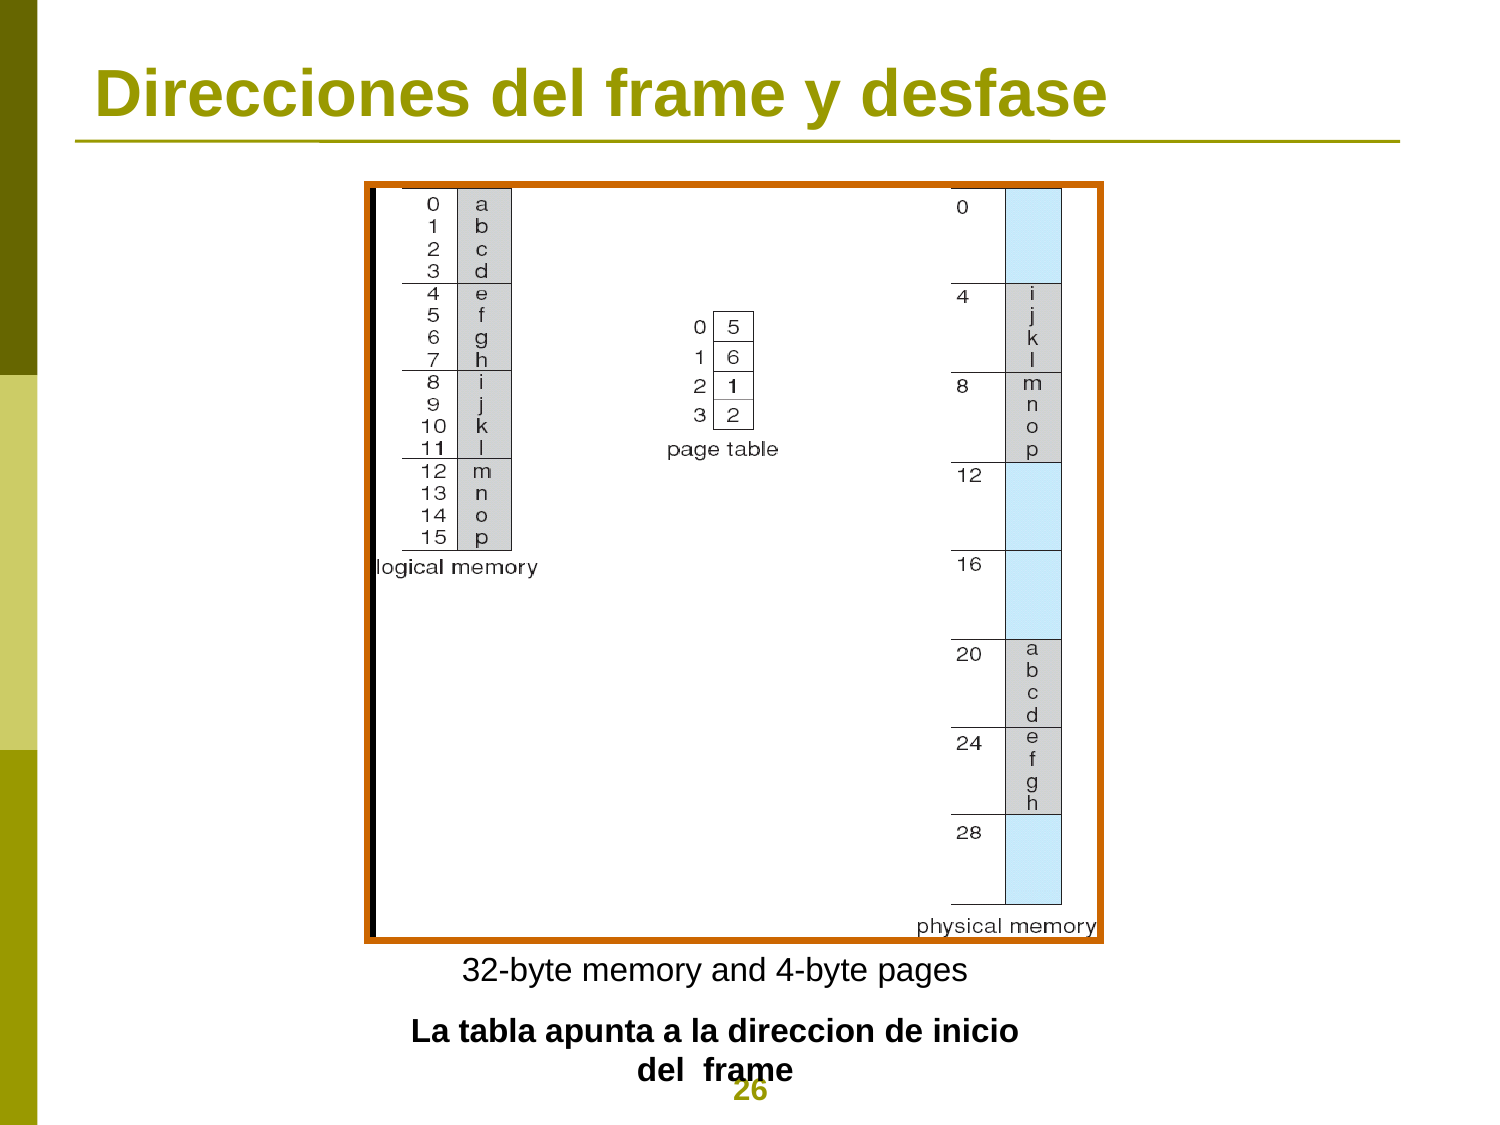

Direcciones del frame y desfase
32-byte memory and 4-byte pages
La tabla apunta a la direccion de inicio del frame